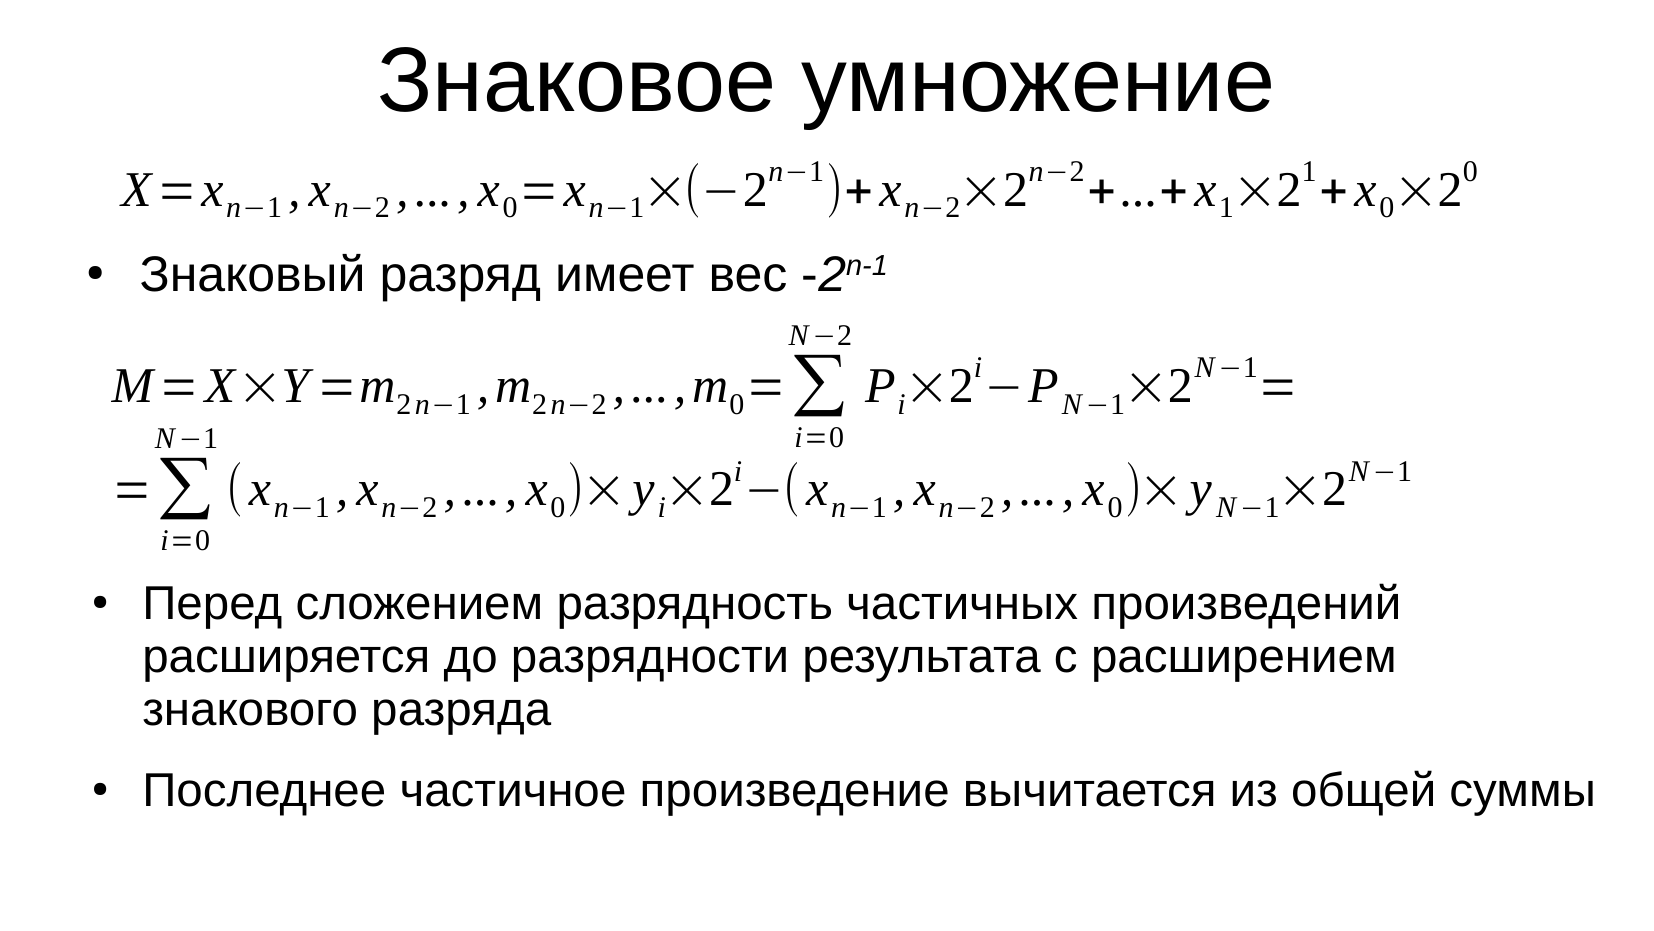

# Знаковое умножение
Знаковый разряд имеет вес -2n-1
Перед сложением разрядность частичных произведений расширяется до разрядности результата с расширением знакового разряда
Последнее частичное произведение вычитается из общей суммы